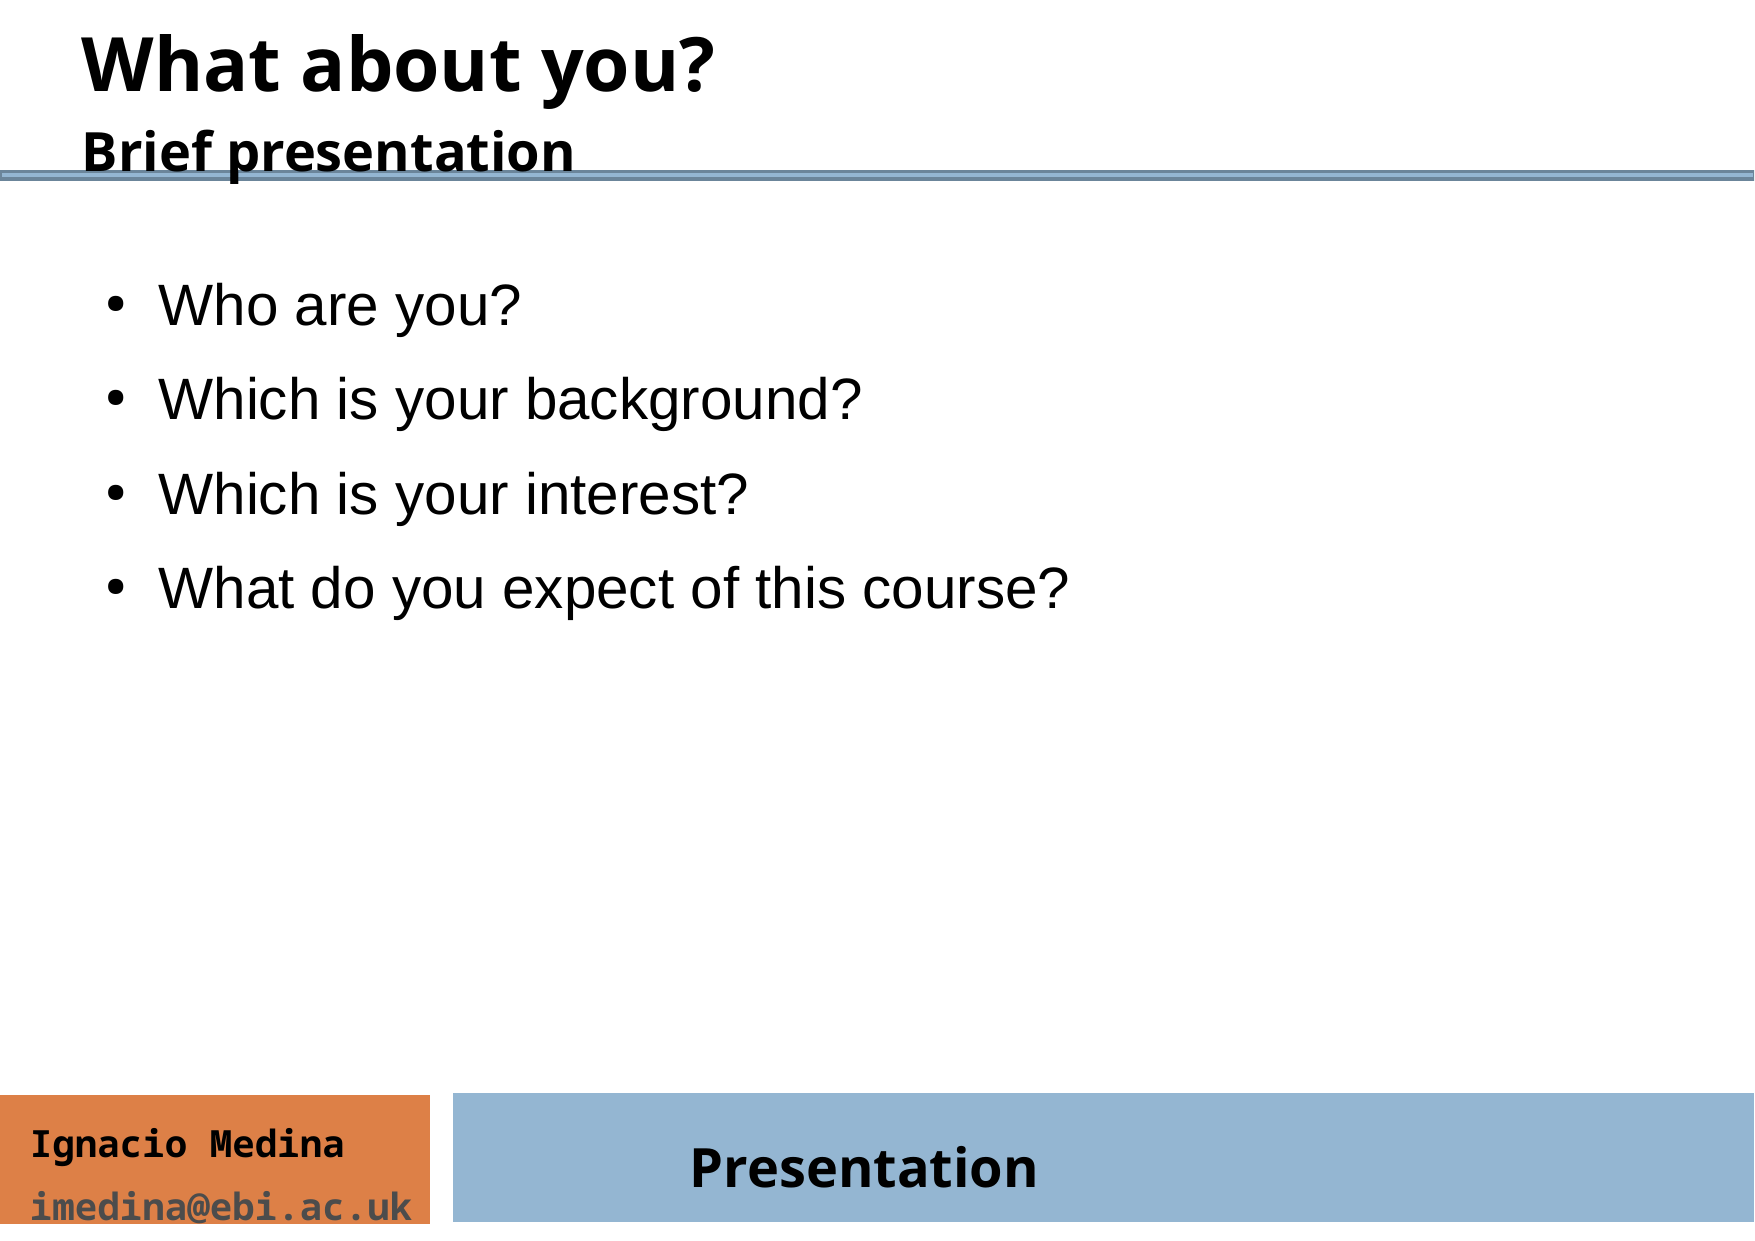

What about you?
Brief presentation
# Who are you?
Which is your background?
Which is your interest?
What do you expect of this course?
Ignacio Medina
imedina@ebi.ac.uk
Presentation